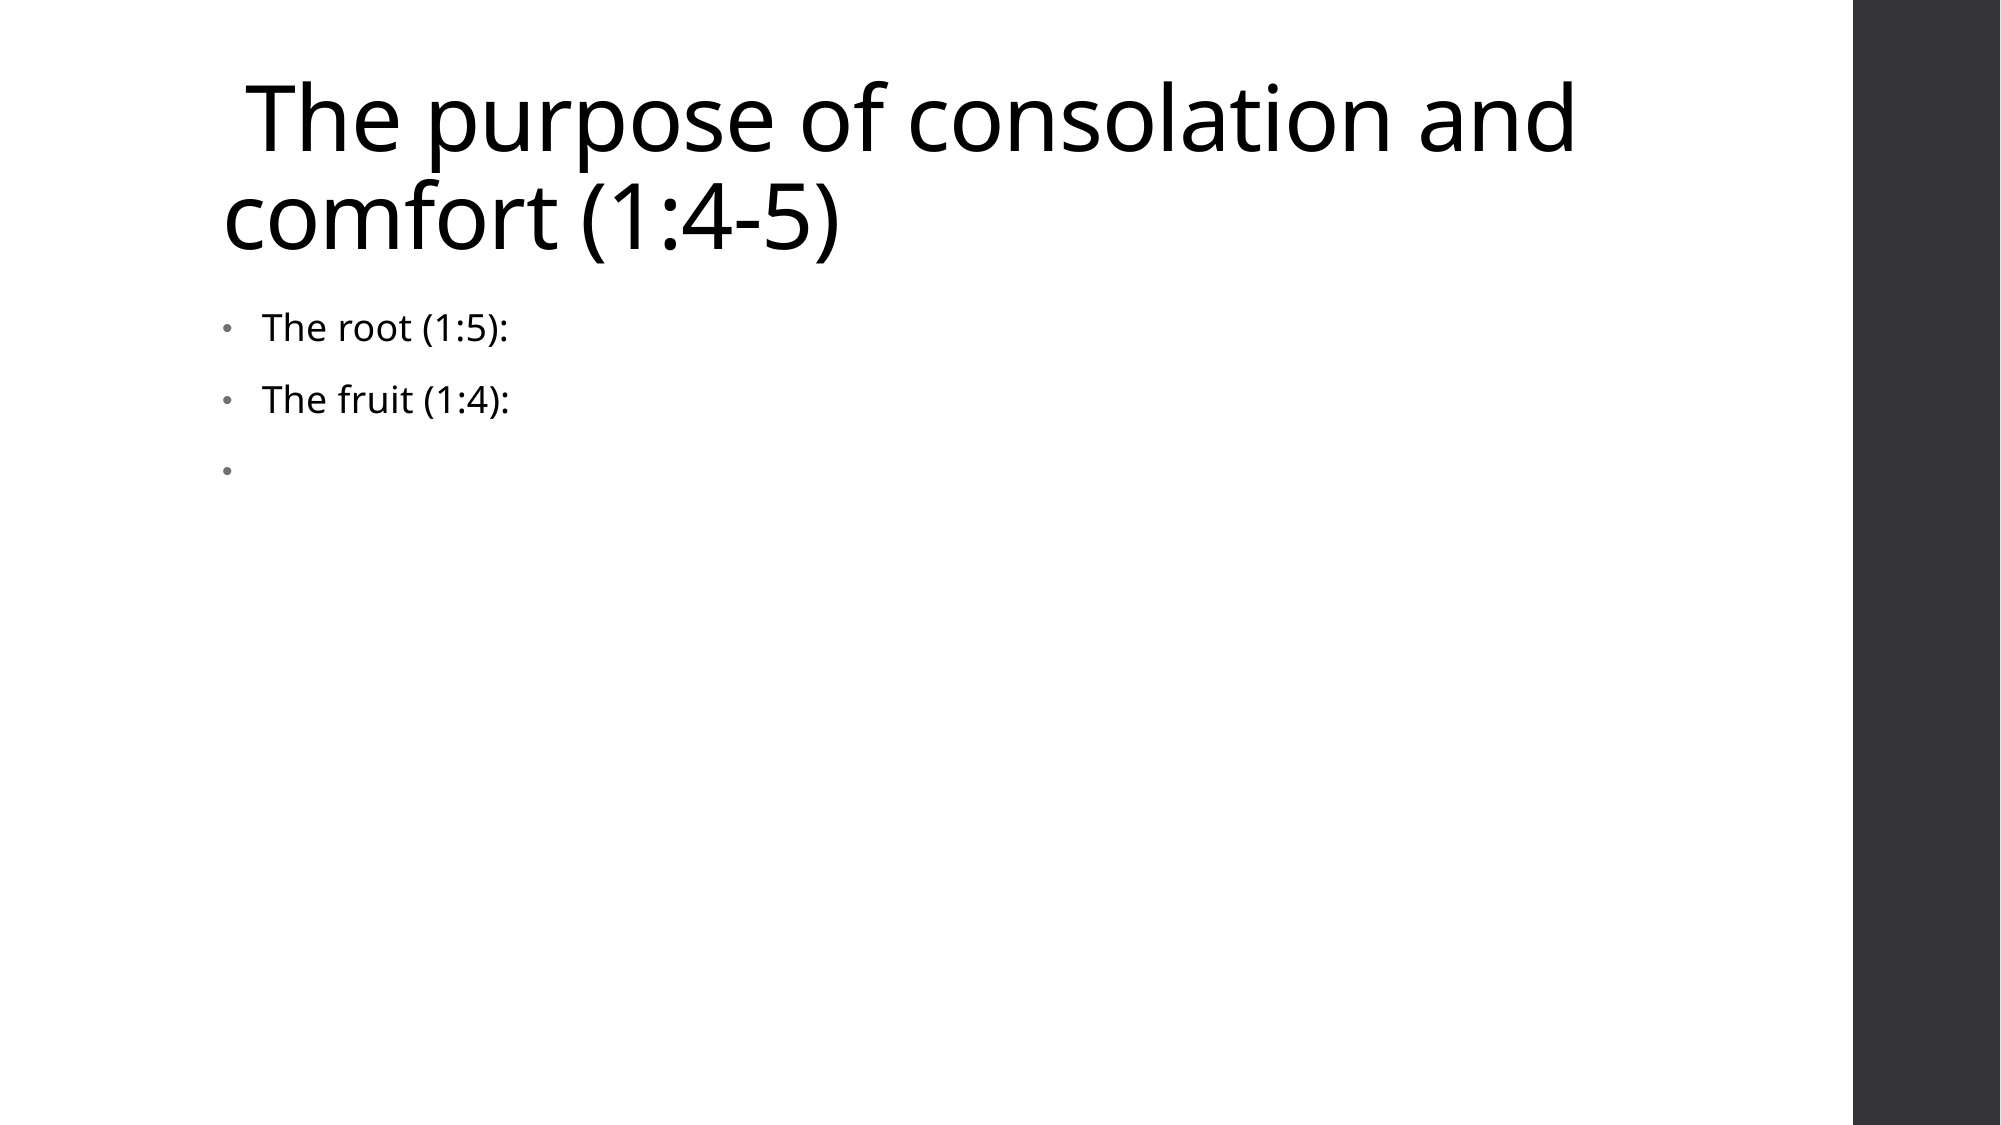

# The purpose of consolation and comfort (1:4-5)
 The root (1:5):
 The fruit (1:4):